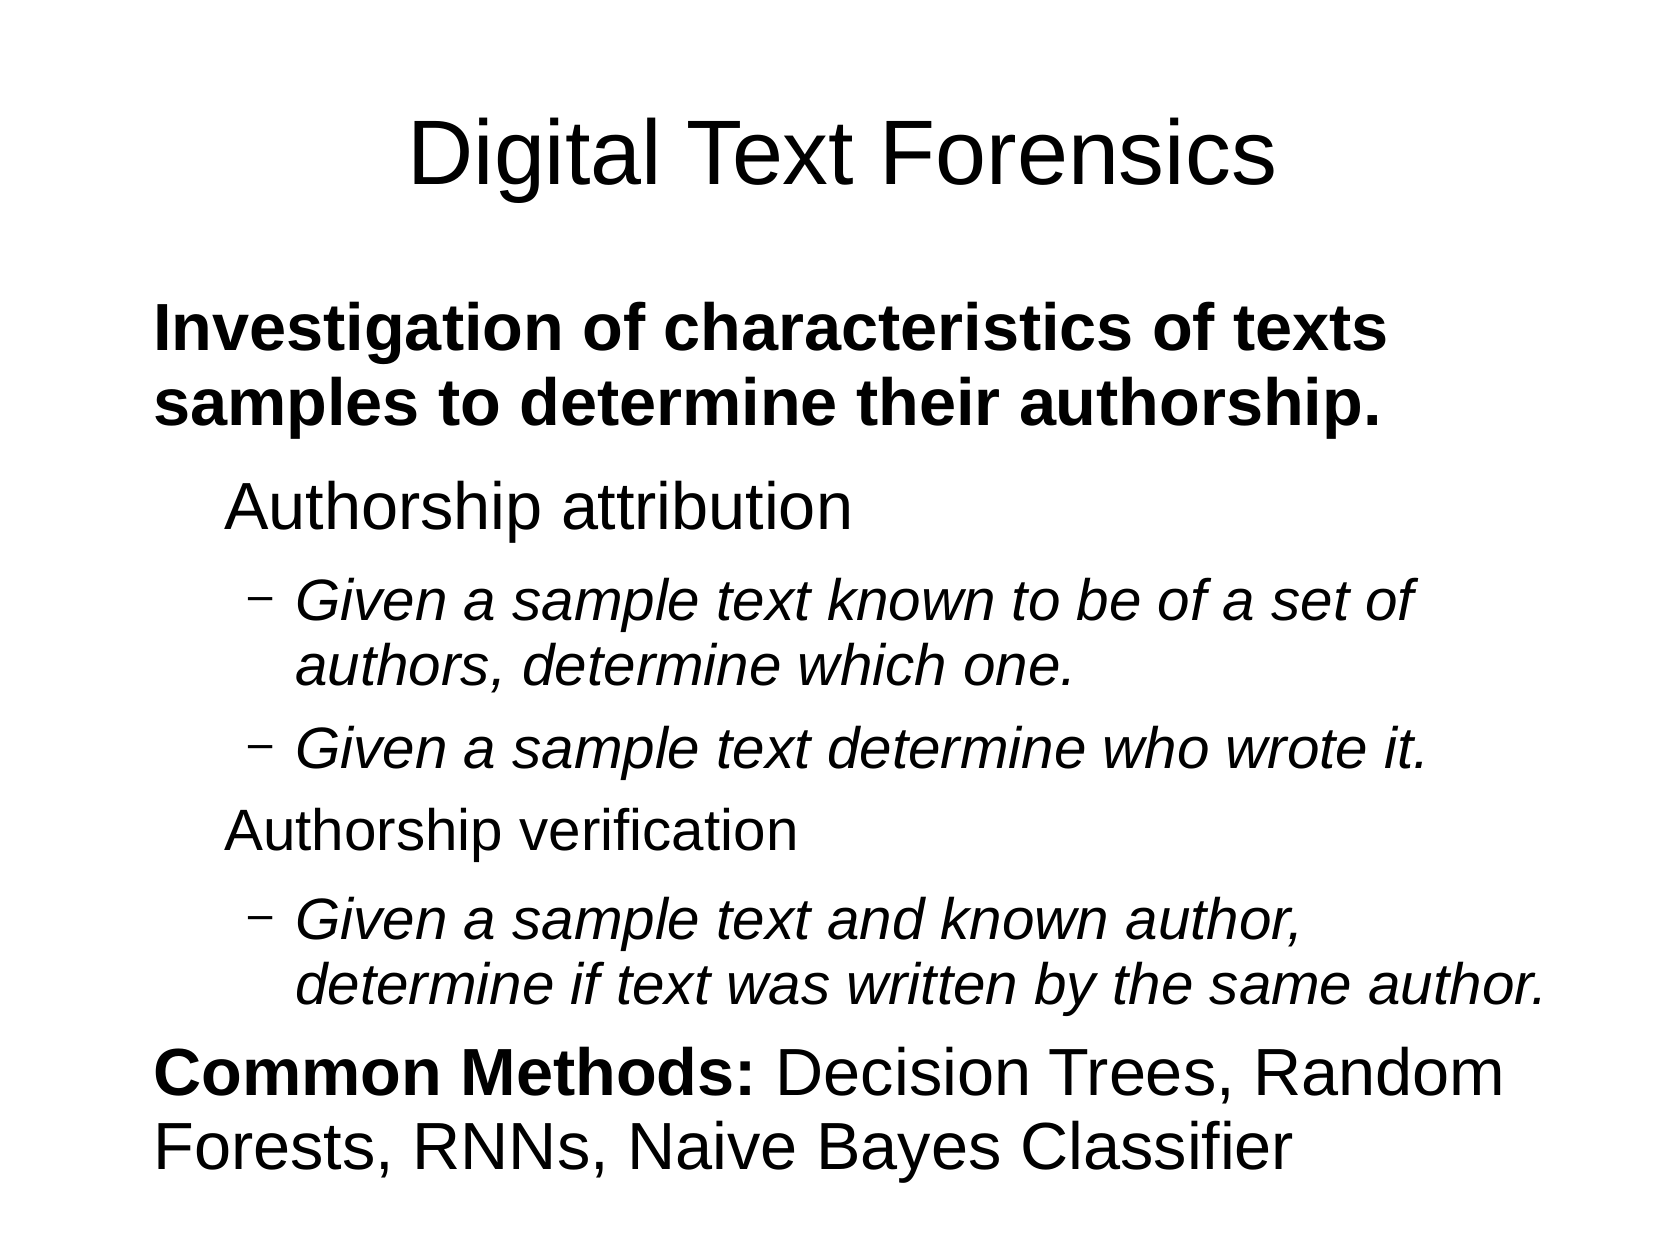

# Digital Text Forensics
Investigation of characteristics of texts samples to determine their authorship.
Authorship attribution
Given a sample text known to be of a set of authors, determine which one.
Given a sample text determine who wrote it.
Authorship verification
Given a sample text and known author, determine if text was written by the same author.
Common Methods: Decision Trees, Random Forests, RNNs, Naive Bayes Classifier